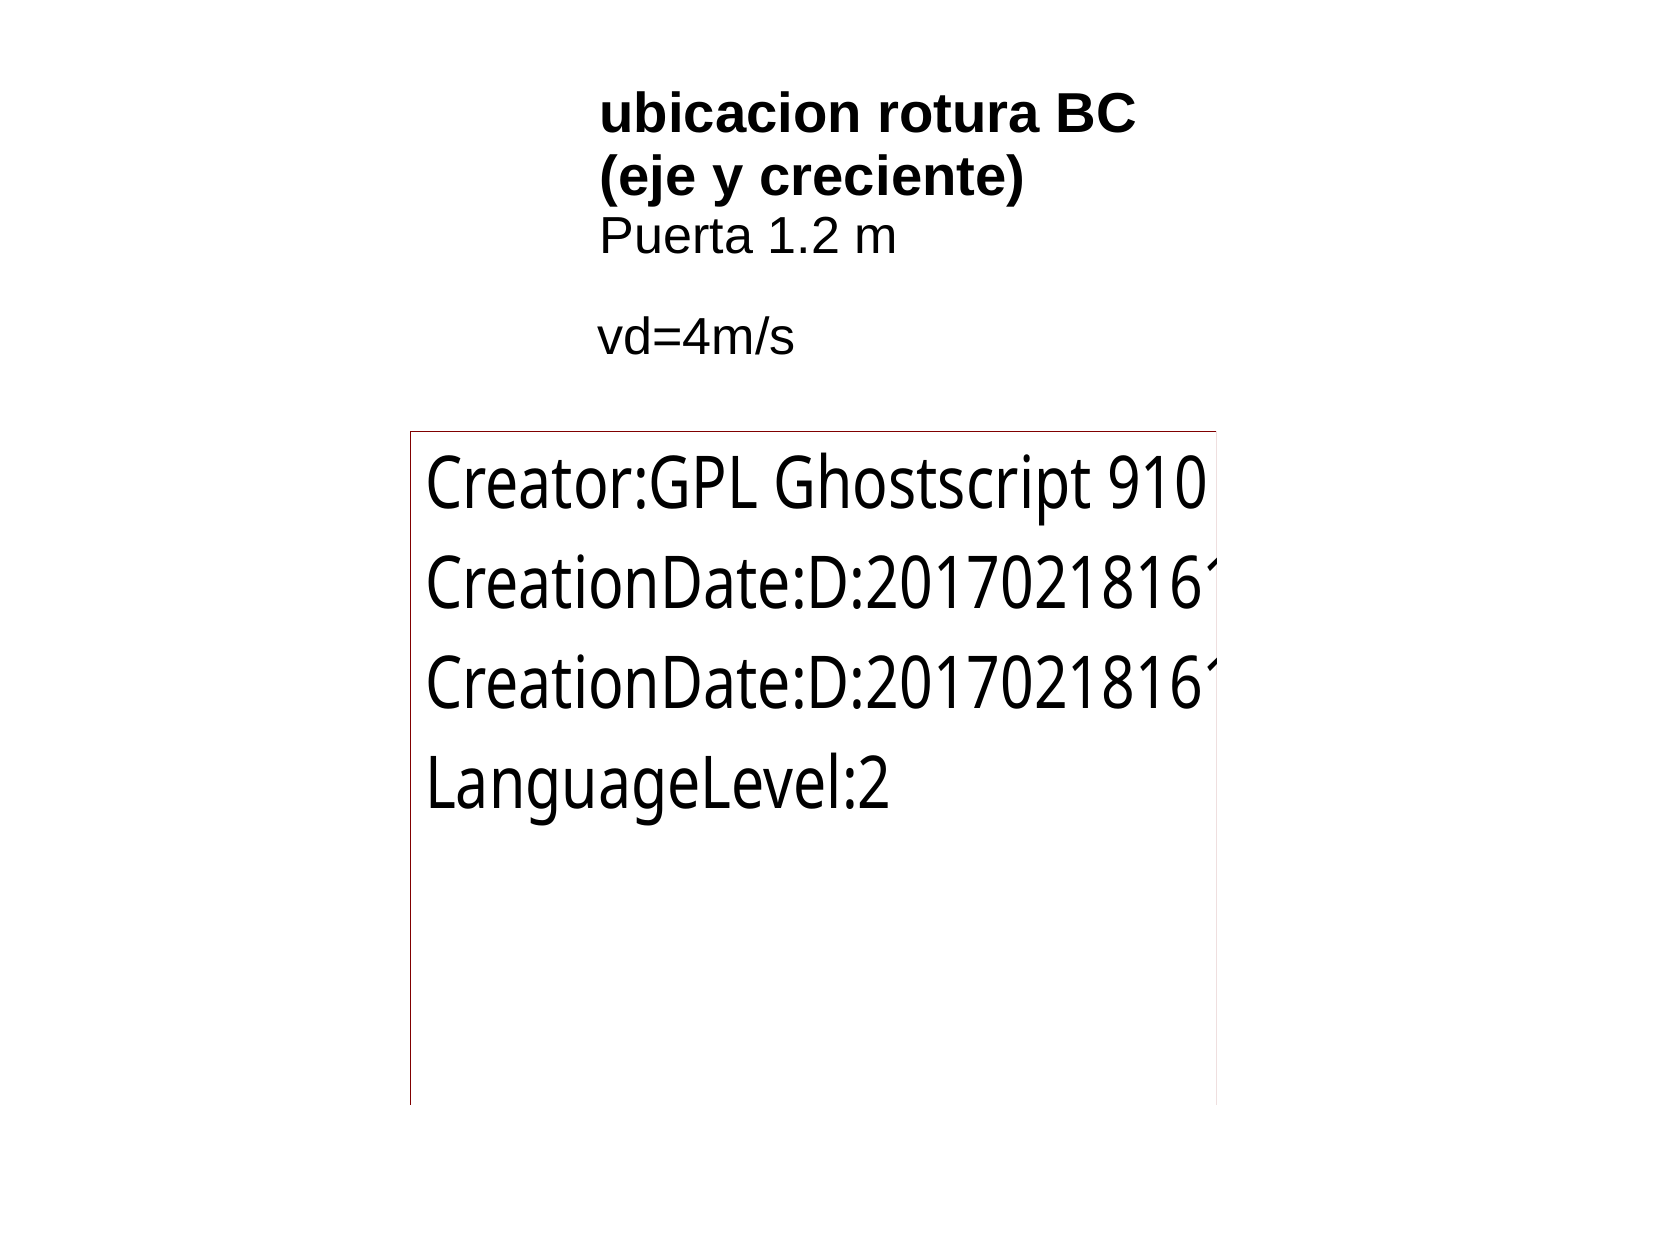

ubicacion rotura BC (eje y creciente)
Puerta 1.2 m
vd=4m/s